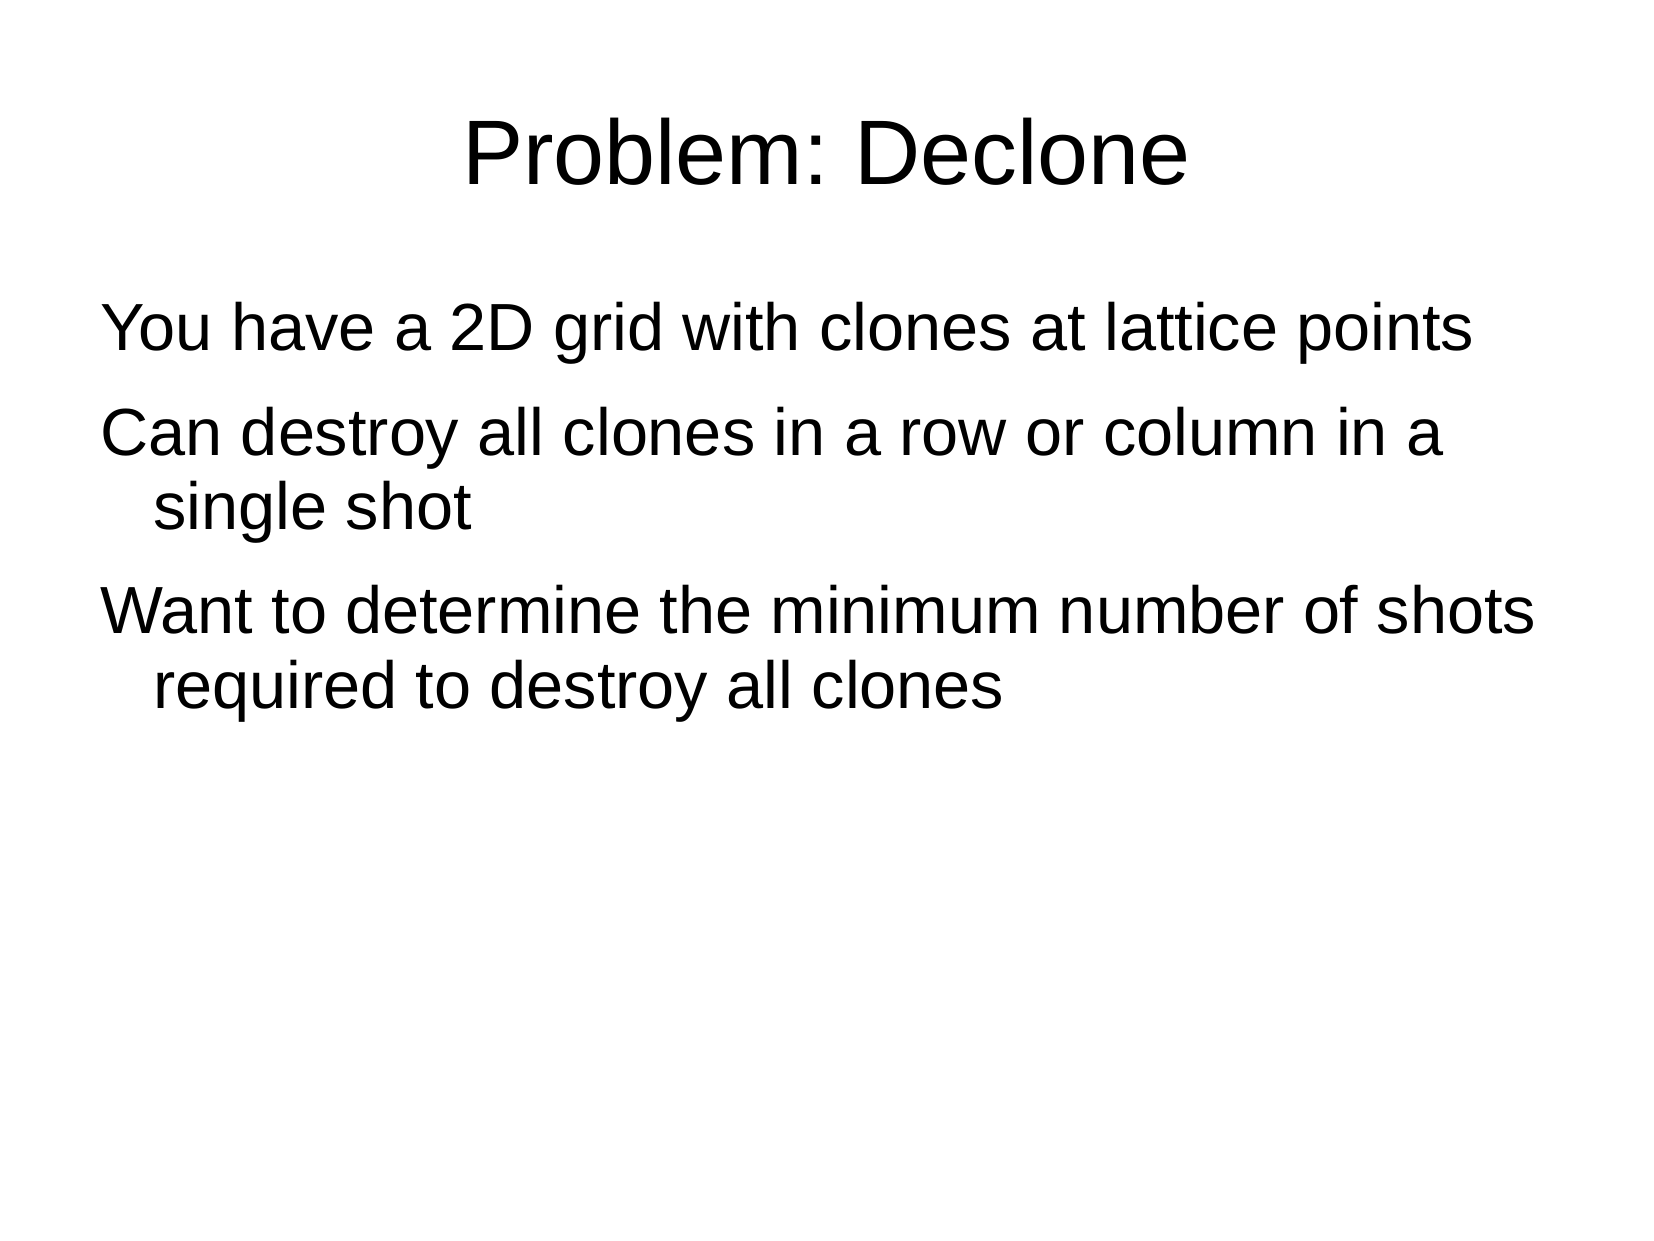

# Problem: Declone
You have a 2D grid with clones at lattice points
Can destroy all clones in a row or column in a single shot
Want to determine the minimum number of shots required to destroy all clones